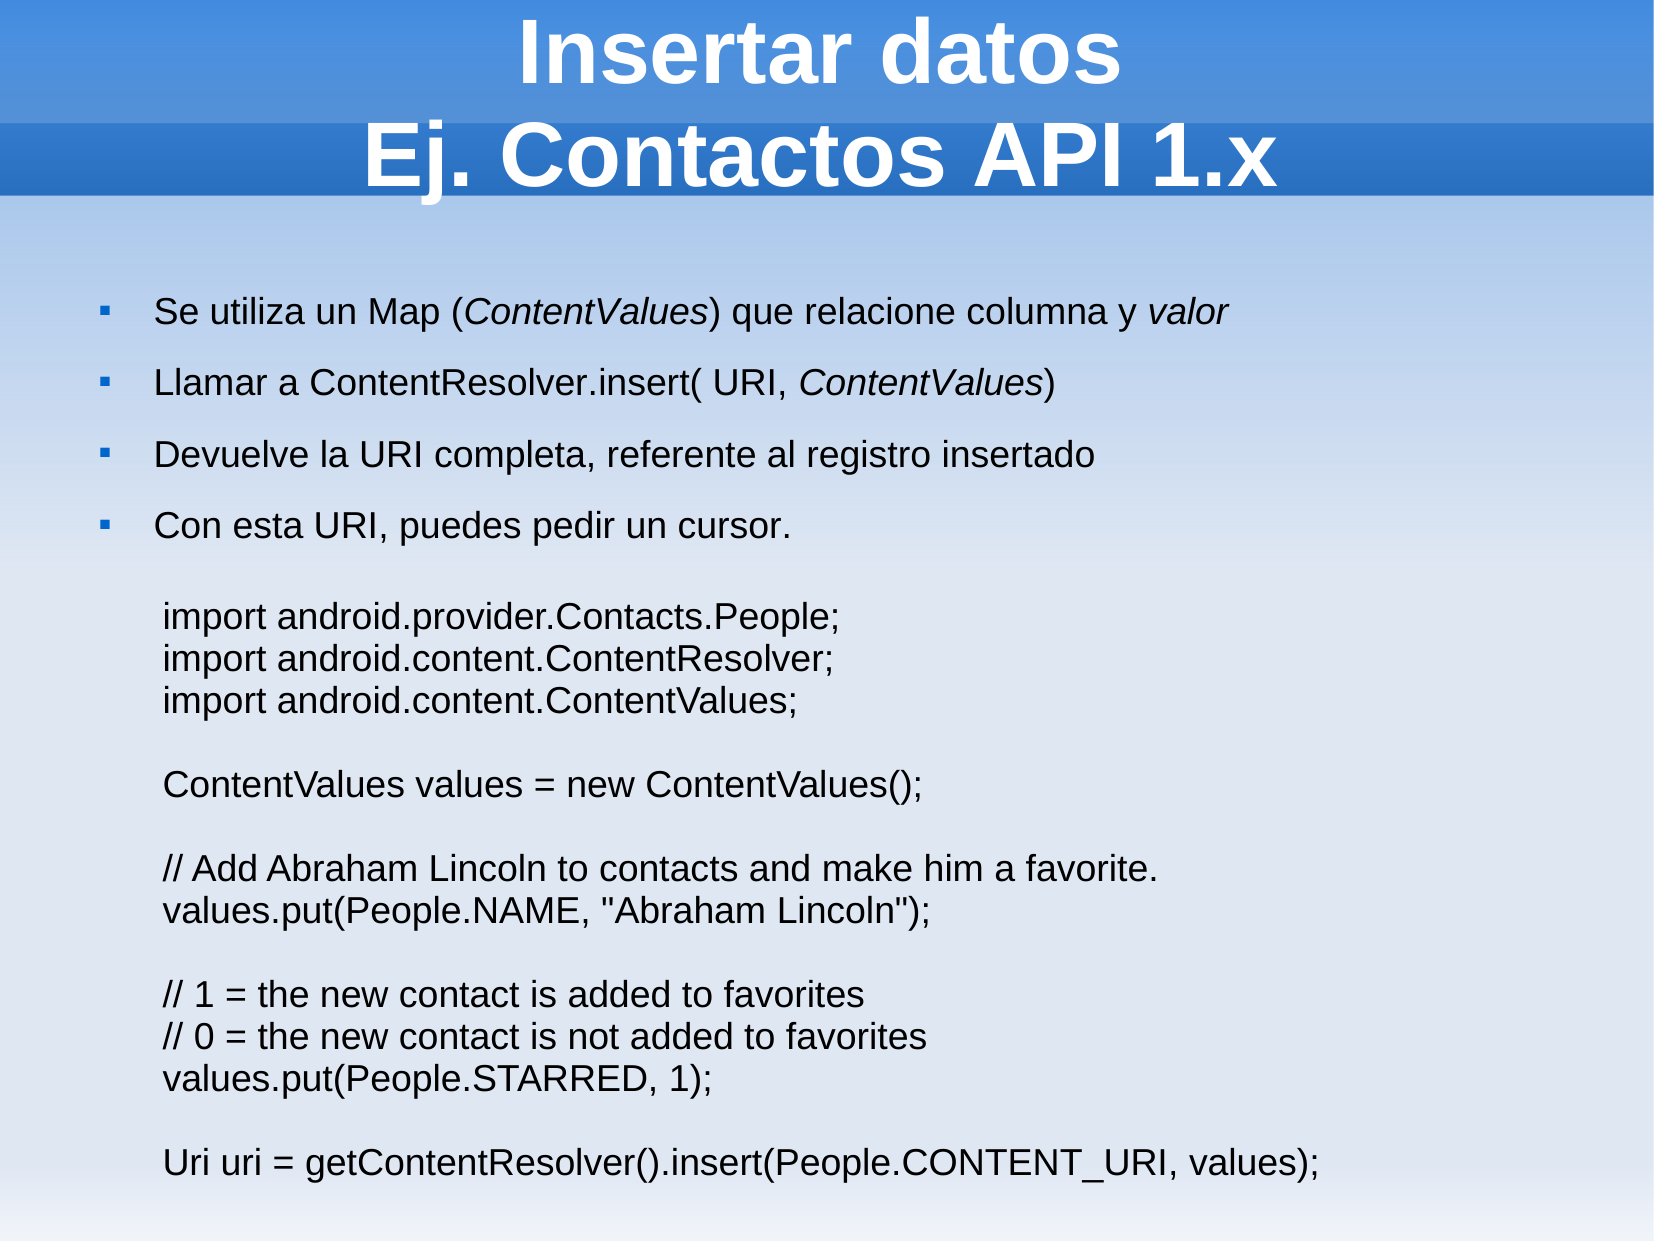

# Insertar datos Ej. Contactos API 1.x
Se utiliza un Map (ContentValues) que relacione columna y valor
Llamar a ContentResolver.insert( URI, ContentValues)
Devuelve la URI completa, referente al registro insertado
Con esta URI, puedes pedir un cursor.
import android.provider.Contacts.People;
import android.content.ContentResolver;
import android.content.ContentValues;
ContentValues values = new ContentValues();
// Add Abraham Lincoln to contacts and make him a favorite.
values.put(People.NAME, "Abraham Lincoln");
// 1 = the new contact is added to favorites
// 0 = the new contact is not added to favorites
values.put(People.STARRED, 1);
Uri uri = getContentResolver().insert(People.CONTENT_URI, values);